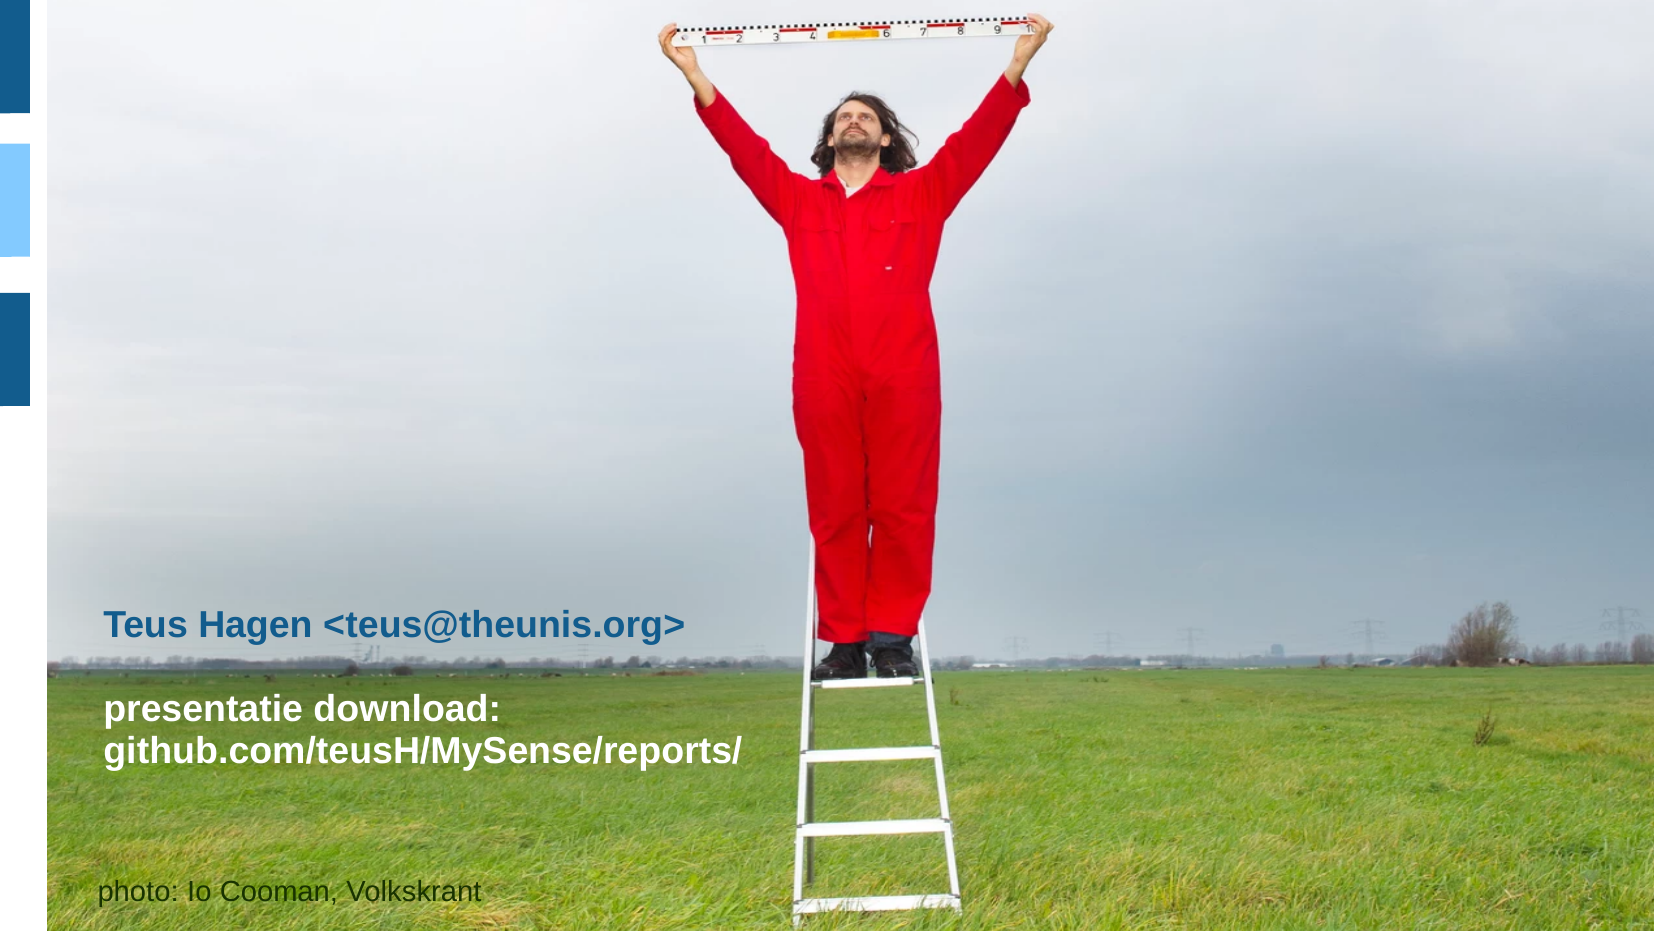

Teus Hagen <teus@theunis.org>
presentatie download: github.com/teusH/MySense/reports/
photo: Io Cooman, Volkskrant